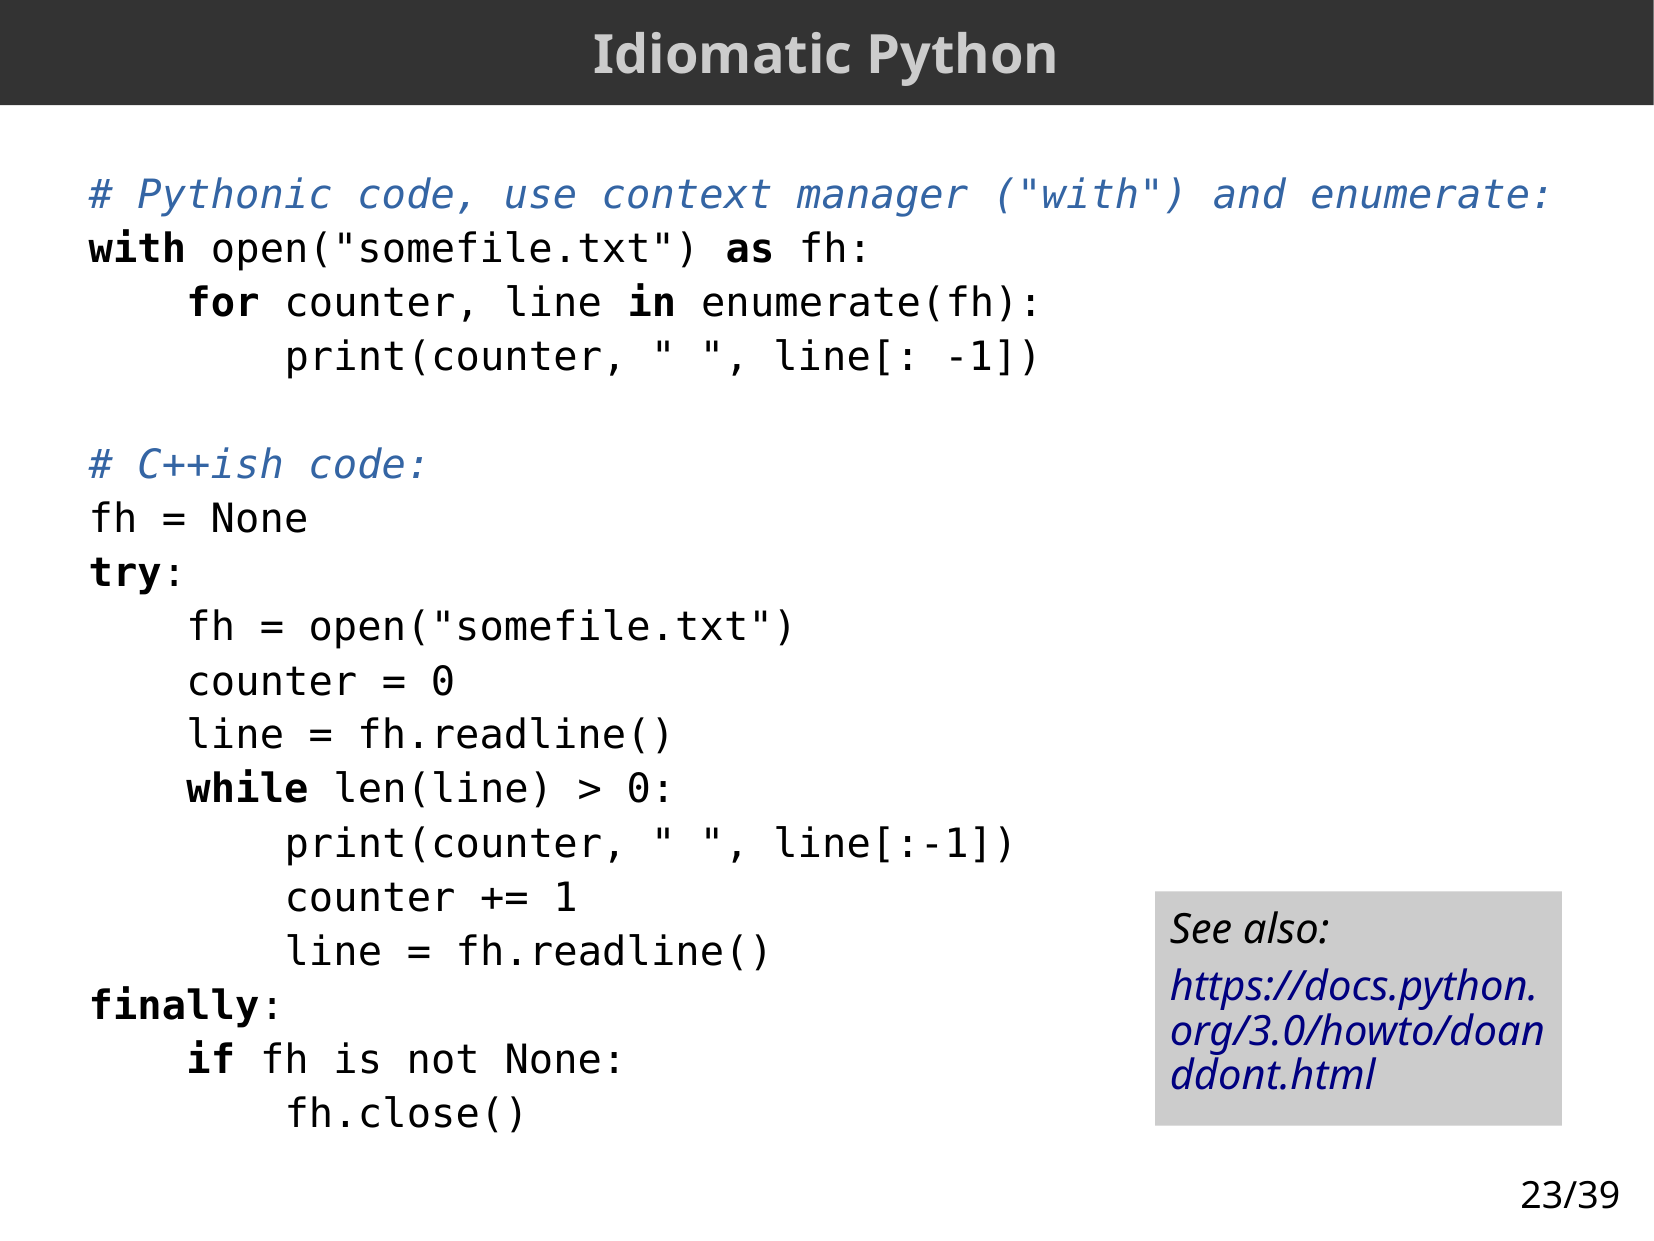

# Idiomatic Python
# Pythonic code, use context manager ("with") and enumerate:
with open("somefile.txt") as fh:
 for counter, line in enumerate(fh):
 print(counter, " ", line[: -1])
# C++ish code:
fh = None
try:
 fh = open("somefile.txt")
 counter = 0
 line = fh.readline()
 while len(line) > 0:
 print(counter, " ", line[:-1])
 counter += 1
 line = fh.readline()
finally:
 if fh is not None:
 fh.close()
See also: https://docs.python.org/3.0/howto/doanddont.html